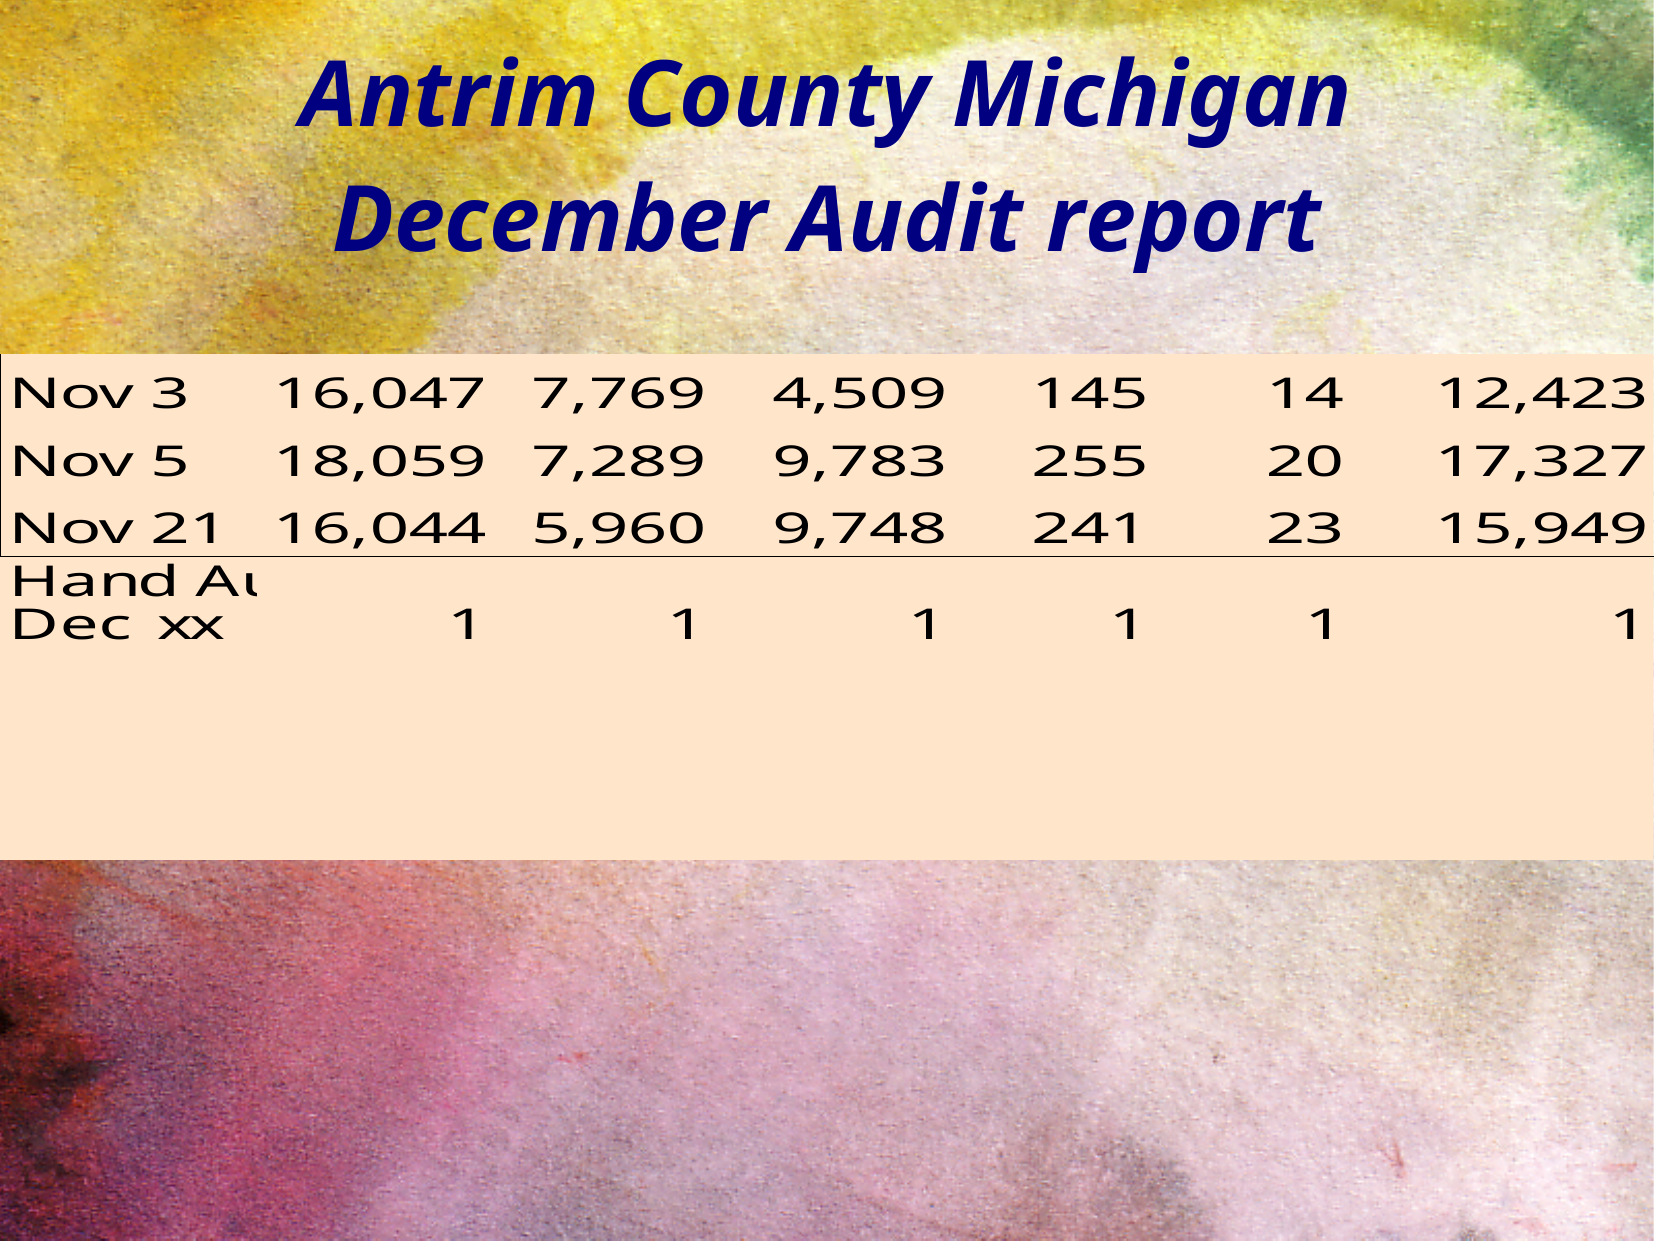

# Antrim County Michigan December Audit report